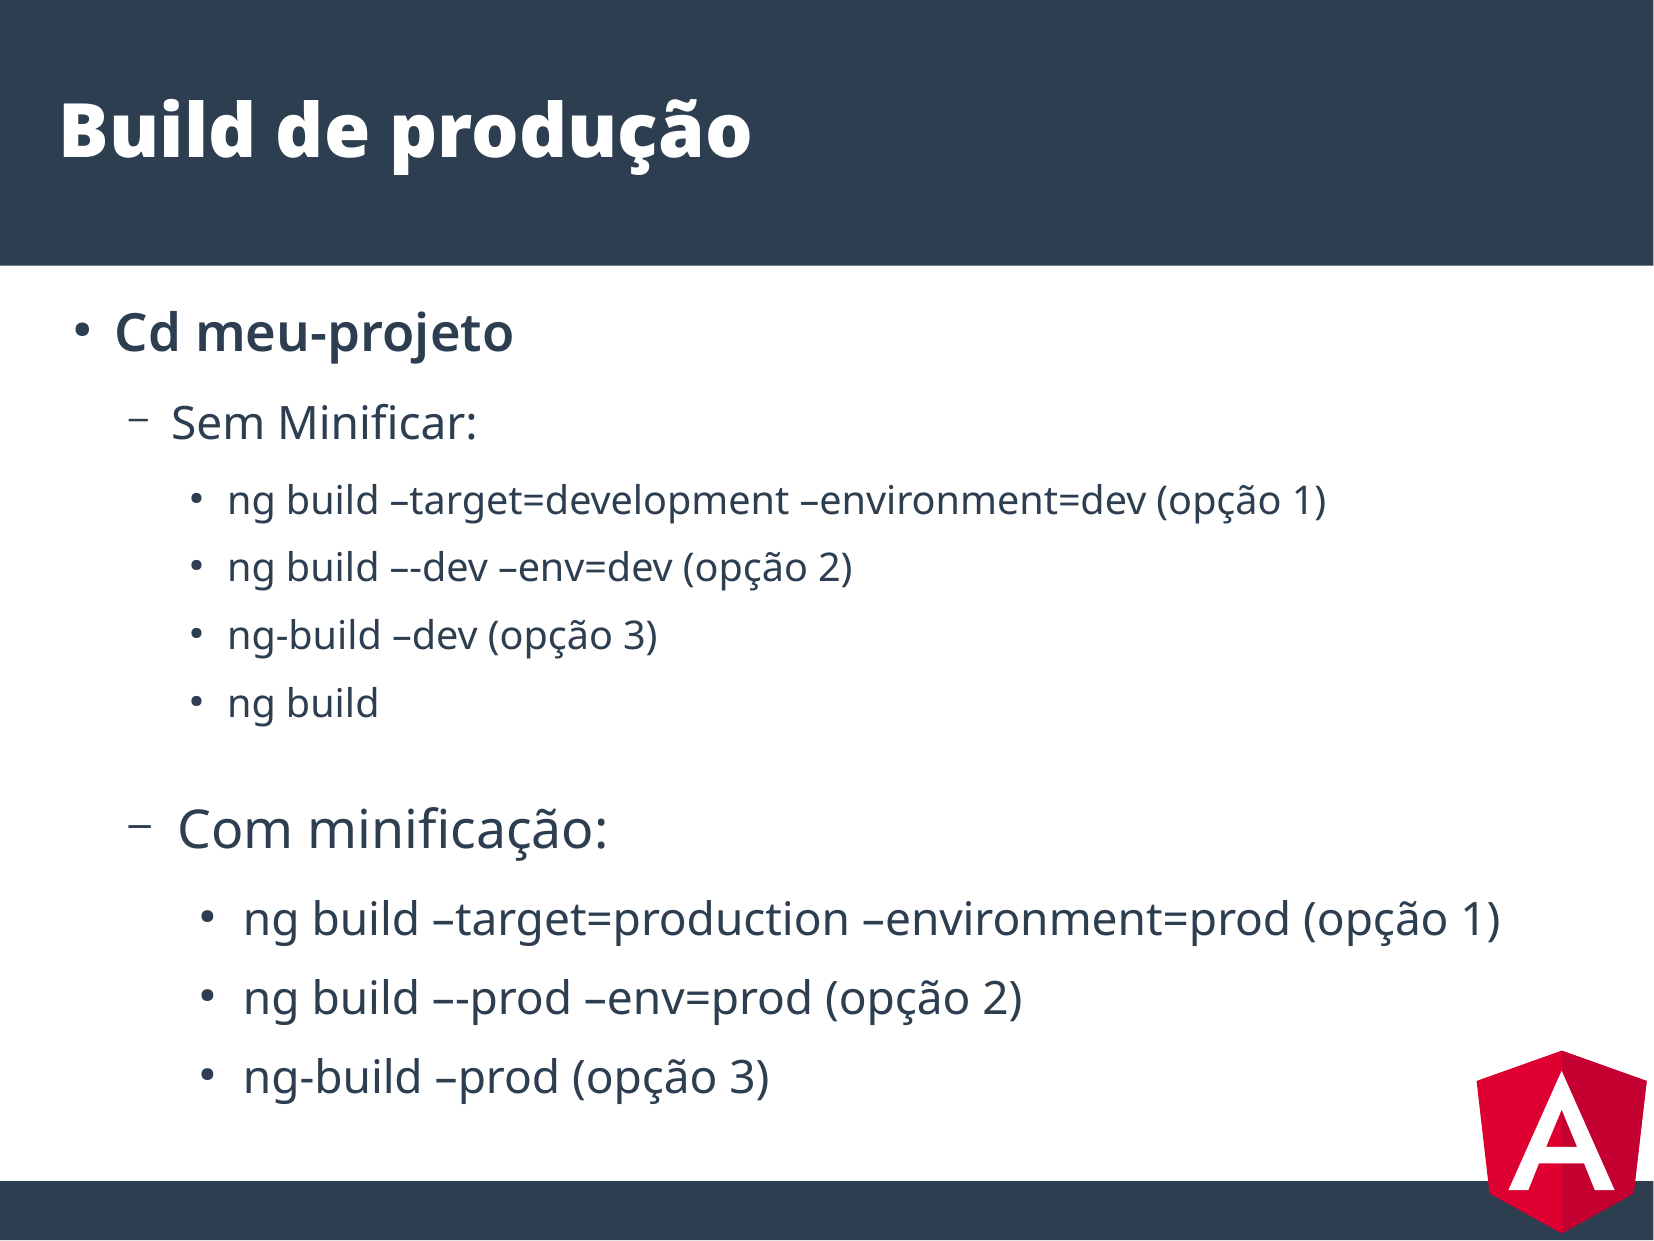

# Build de produção
Cd meu-projeto
Sem Minificar:
ng build –target=development –environment=dev (opção 1)
ng build –-dev –env=dev (opção 2)
ng-build –dev (opção 3)
ng build
Com minificação:
ng build –target=production –environment=prod (opção 1)
ng build –-prod –env=prod (opção 2)
ng-build –prod (opção 3)